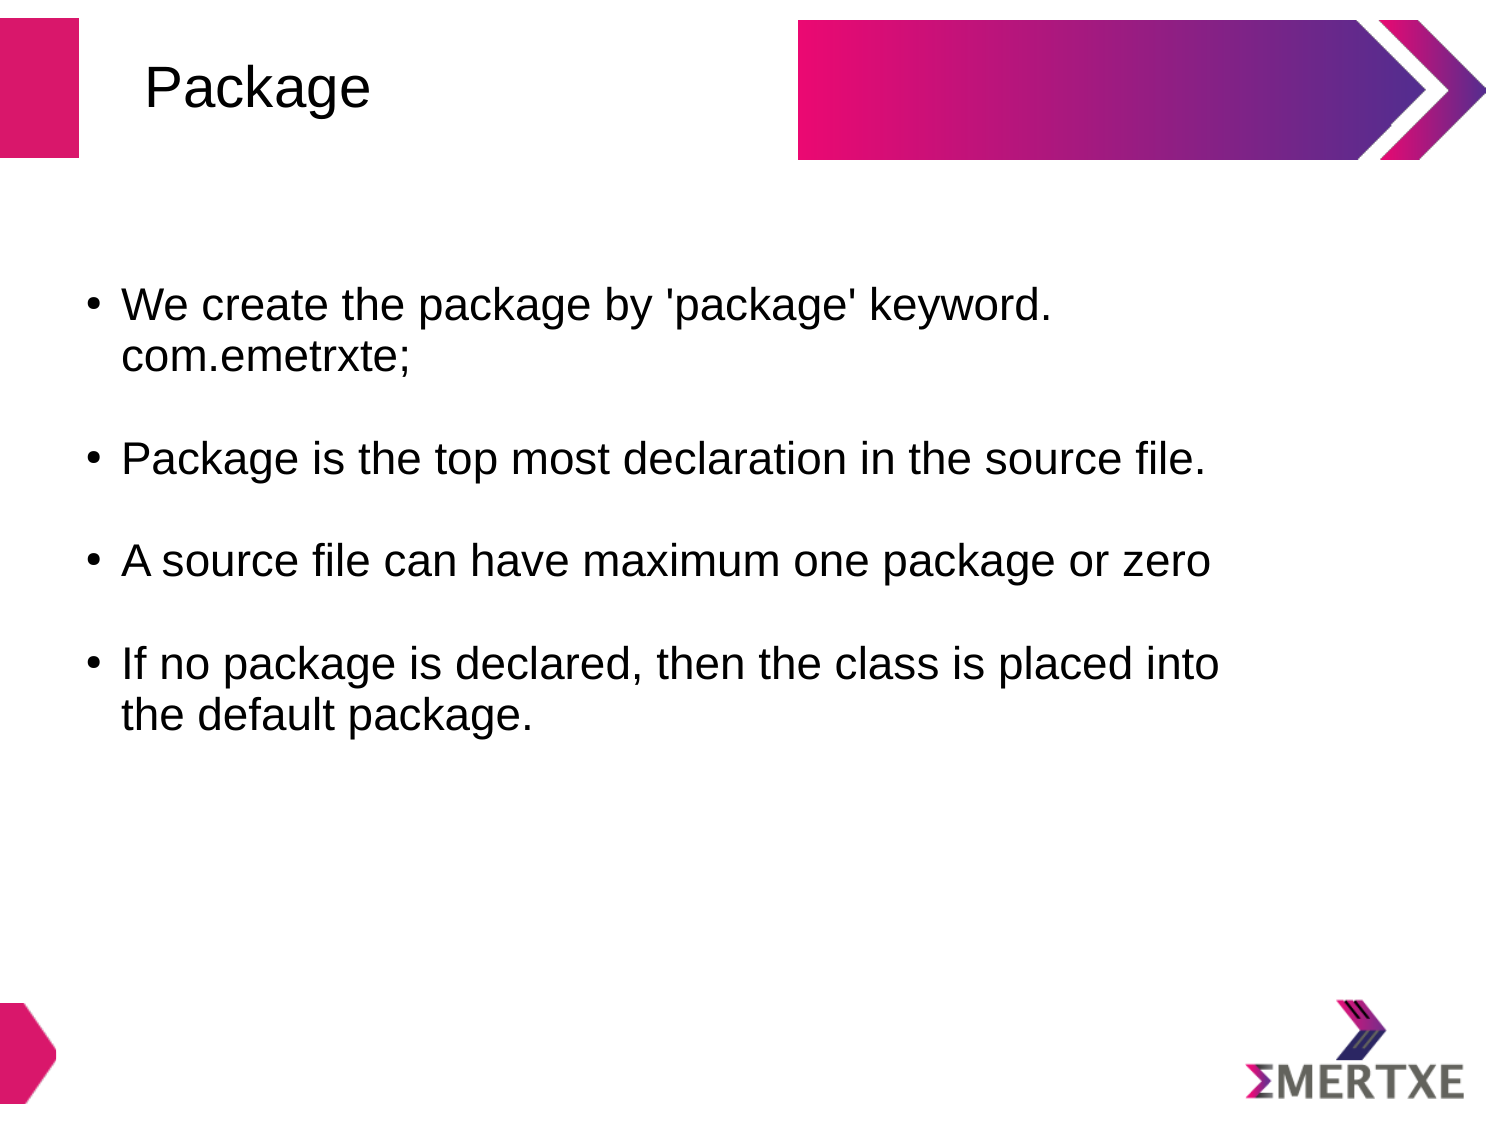

Package
We create the package by 'package' keyword. com.emetrxte;
Package is the top most declaration in the source file.
A source file can have maximum one package or zero
If no package is declared, then the class is placed into
the default package.